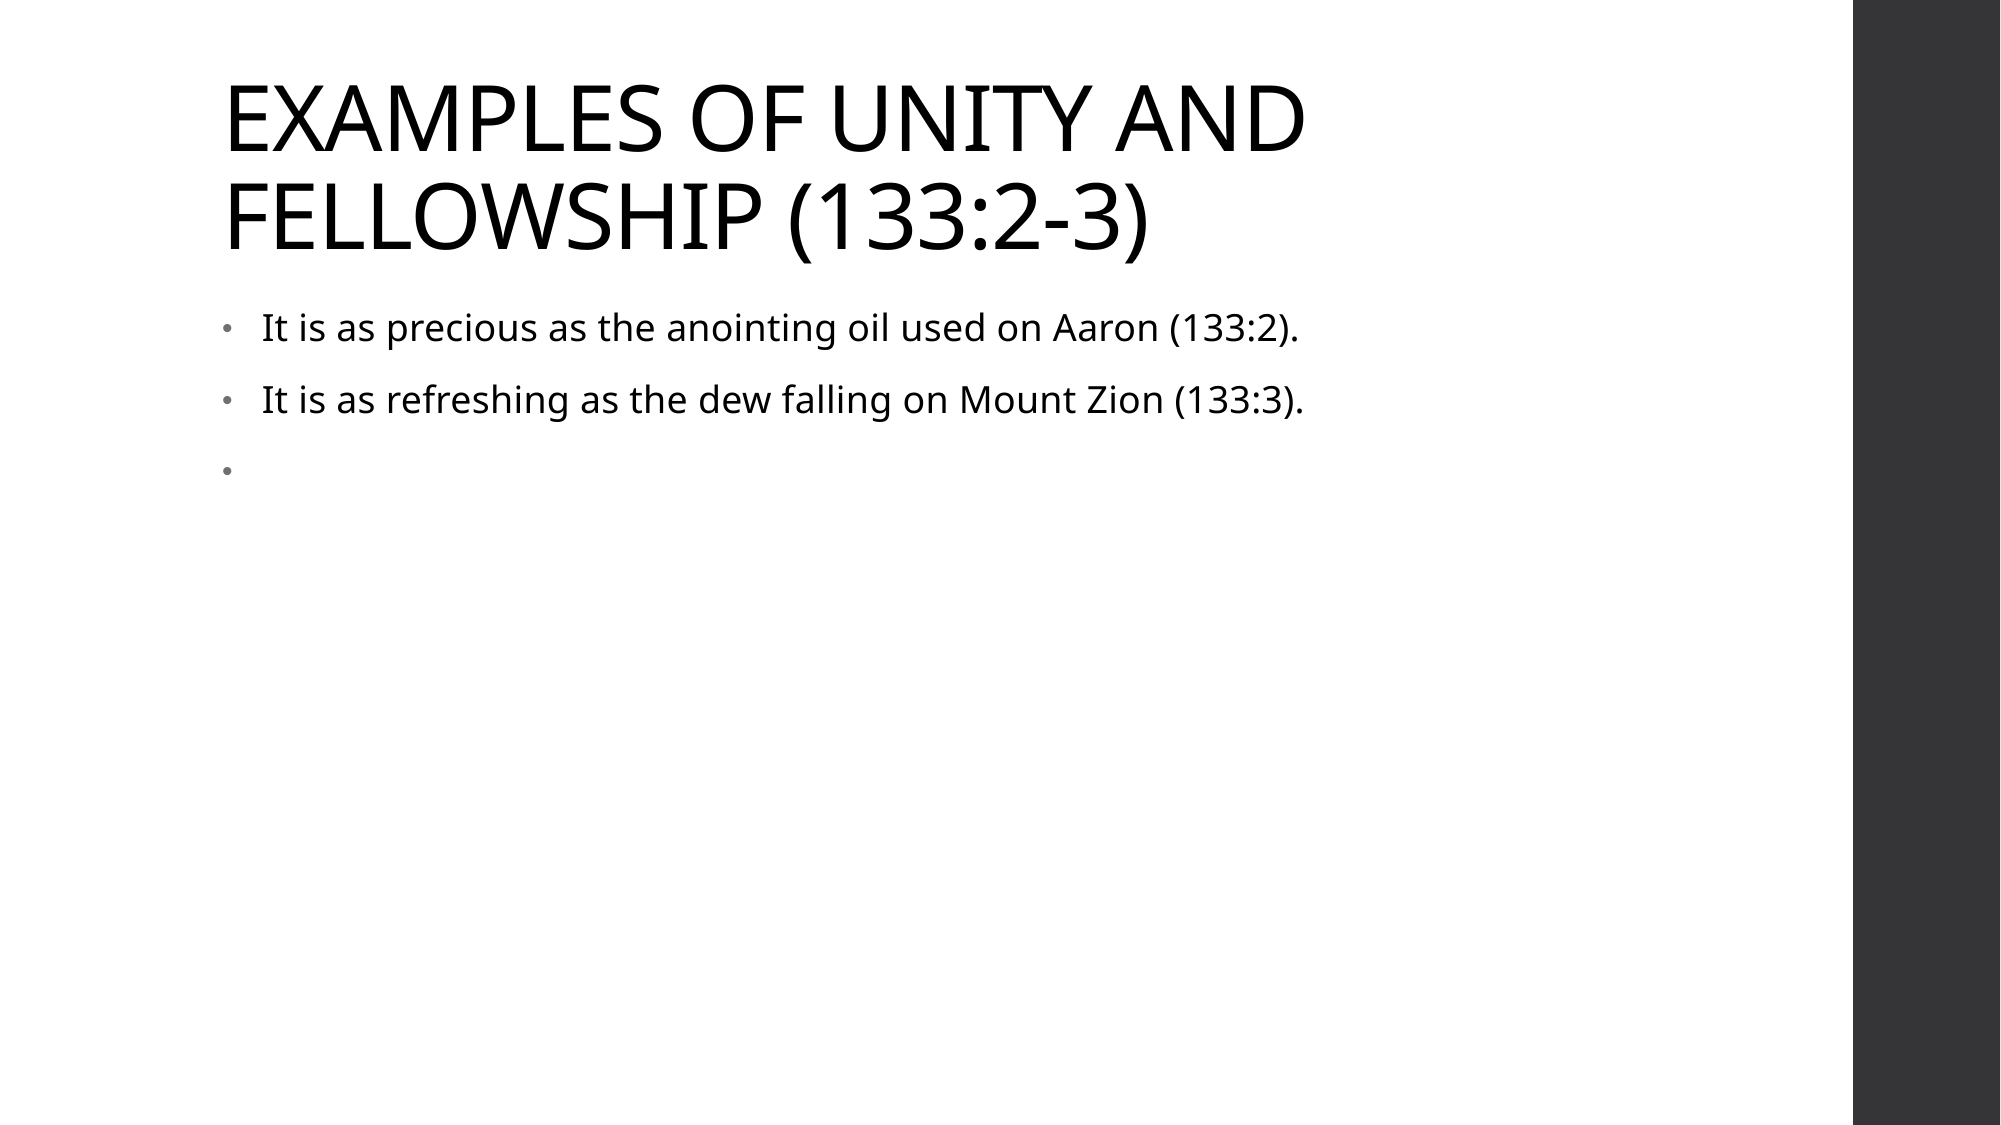

# EXAMPLES OF UNITY AND FELLOWSHIP (133:2-3)
 It is as precious as the anointing oil used on Aaron (133:2).
 It is as refreshing as the dew falling on Mount Zion (133:3).